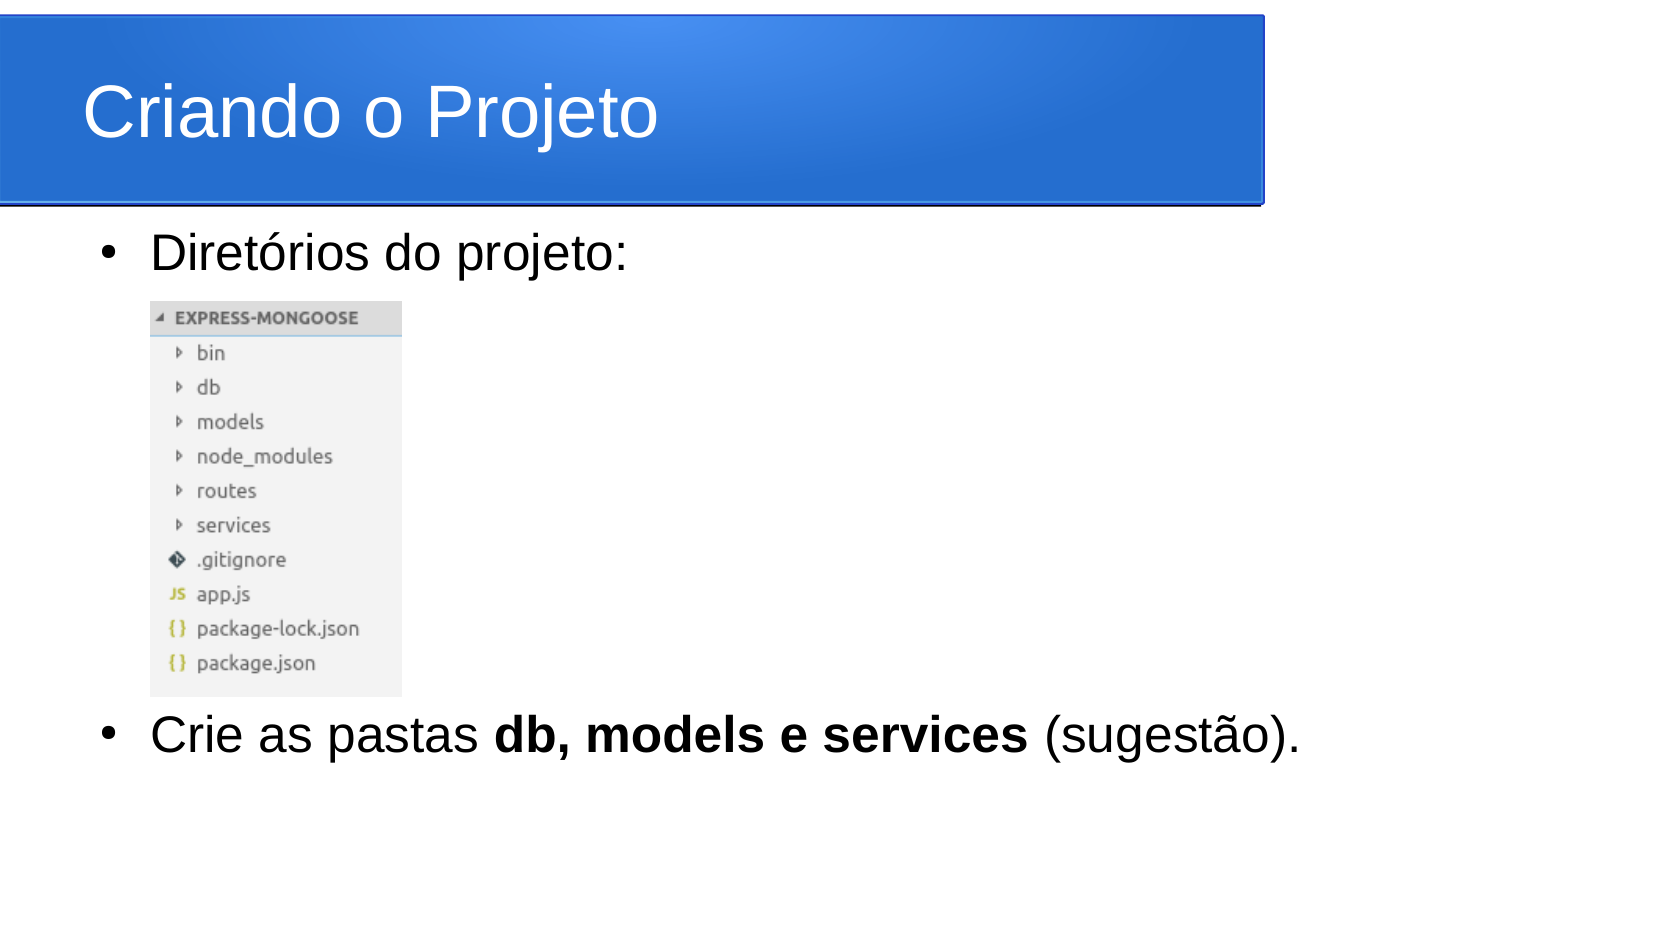

# Criando o Projeto
Diretórios do projeto:
Crie as pastas db, models e services (sugestão).